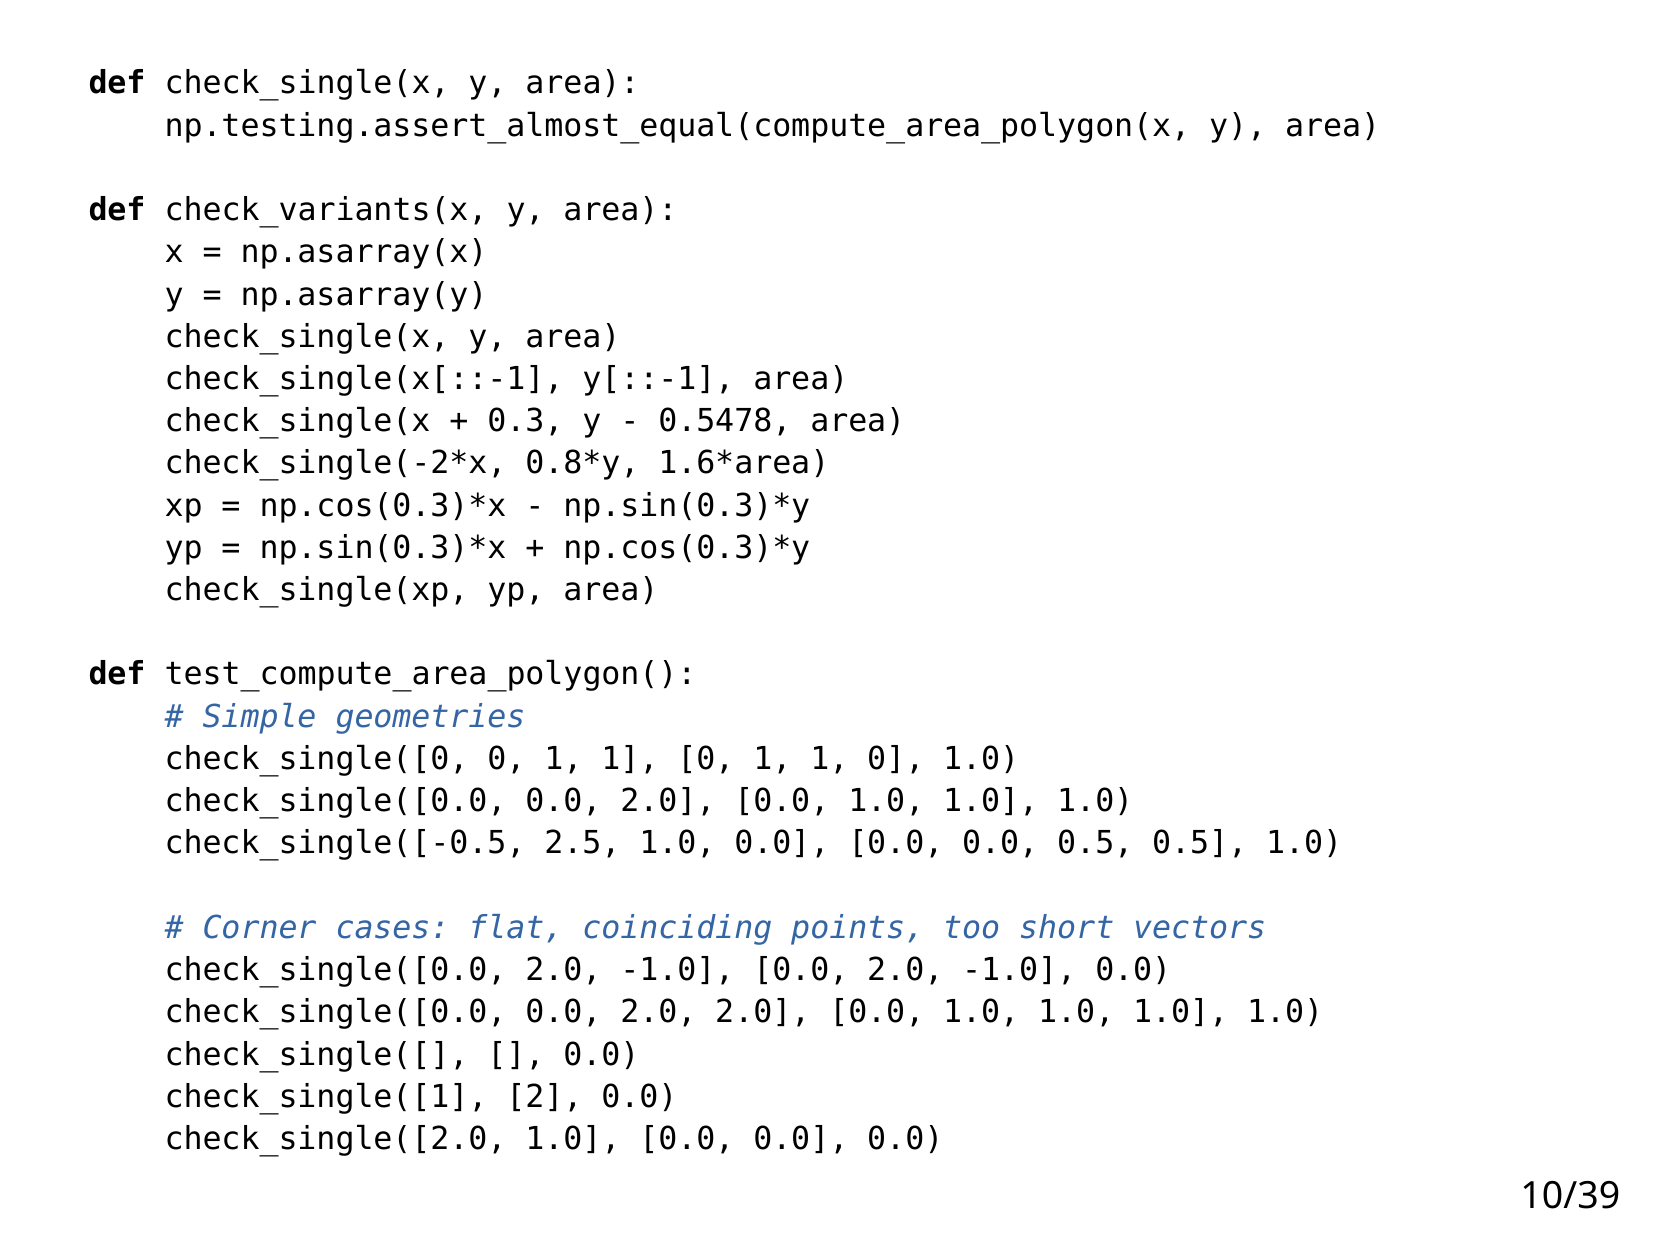

# def check_single(x, y, area):
 np.testing.assert_almost_equal(compute_area_polygon(x, y), area)
def check_variants(x, y, area):
 x = np.asarray(x)
 y = np.asarray(y)
 check_single(x, y, area)
 check_single(x[::-1], y[::-1], area)
 check_single(x + 0.3, y - 0.5478, area)
 check_single(-2*x, 0.8*y, 1.6*area)
 xp = np.cos(0.3)*x - np.sin(0.3)*y
 yp = np.sin(0.3)*x + np.cos(0.3)*y
 check_single(xp, yp, area)
def test_compute_area_polygon():
 # Simple geometries
 check_single([0, 0, 1, 1], [0, 1, 1, 0], 1.0)
 check_single([0.0, 0.0, 2.0], [0.0, 1.0, 1.0], 1.0)
 check_single([-0.5, 2.5, 1.0, 0.0], [0.0, 0.0, 0.5, 0.5], 1.0)
 # Corner cases: flat, coinciding points, too short vectors
 check_single([0.0, 2.0, -1.0], [0.0, 2.0, -1.0], 0.0)
 check_single([0.0, 0.0, 2.0, 2.0], [0.0, 1.0, 1.0, 1.0], 1.0)
 check_single([], [], 0.0)
 check_single([1], [2], 0.0)
 check_single([2.0, 1.0], [0.0, 0.0], 0.0)